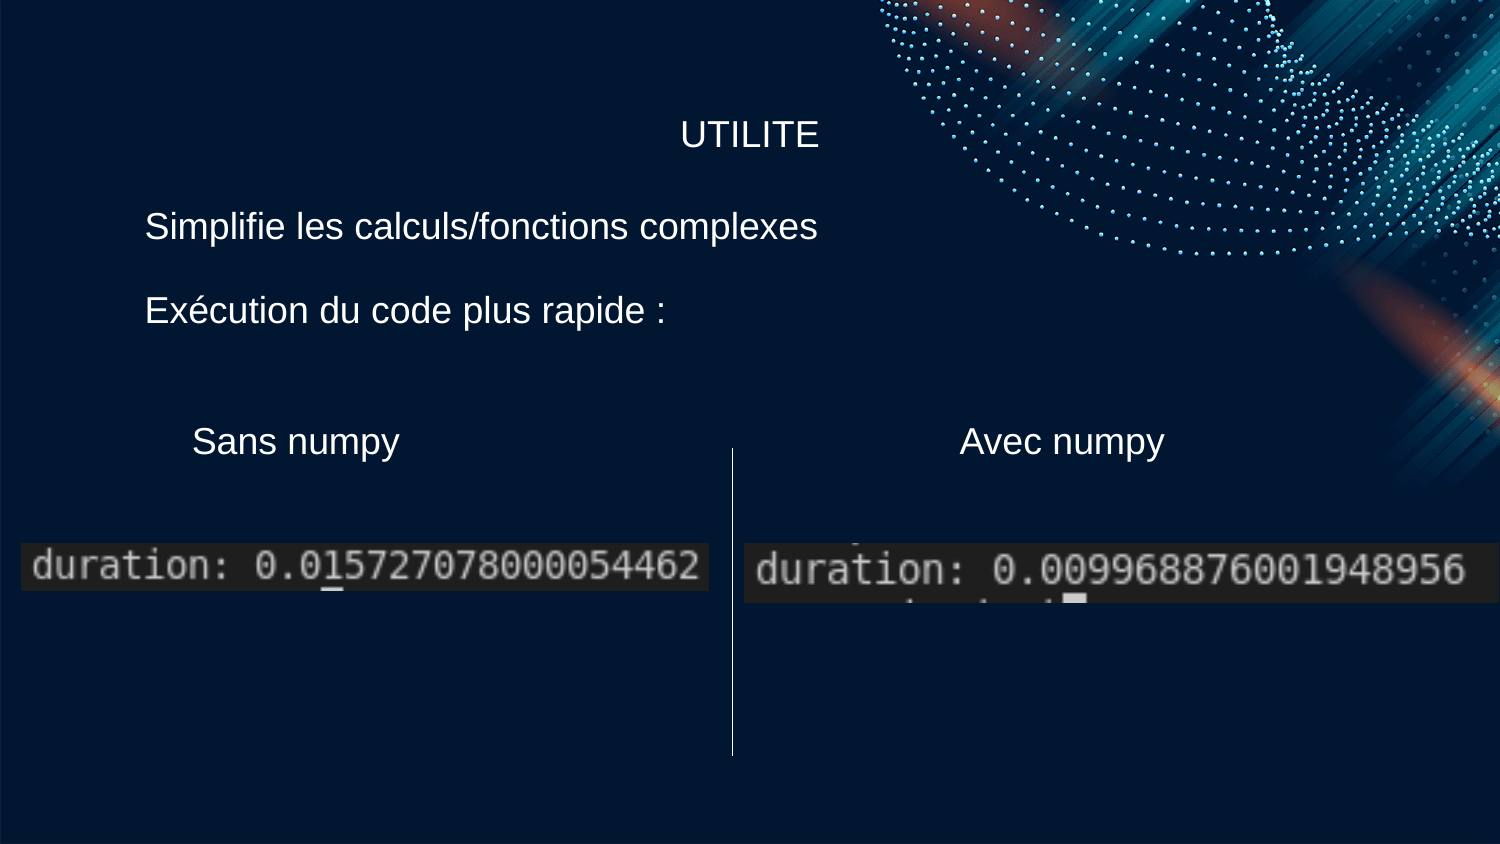

UTILITE
Simplifie les calculs/fonctions complexes
Exécution du code plus rapide :
Sans numpy
Avec numpy